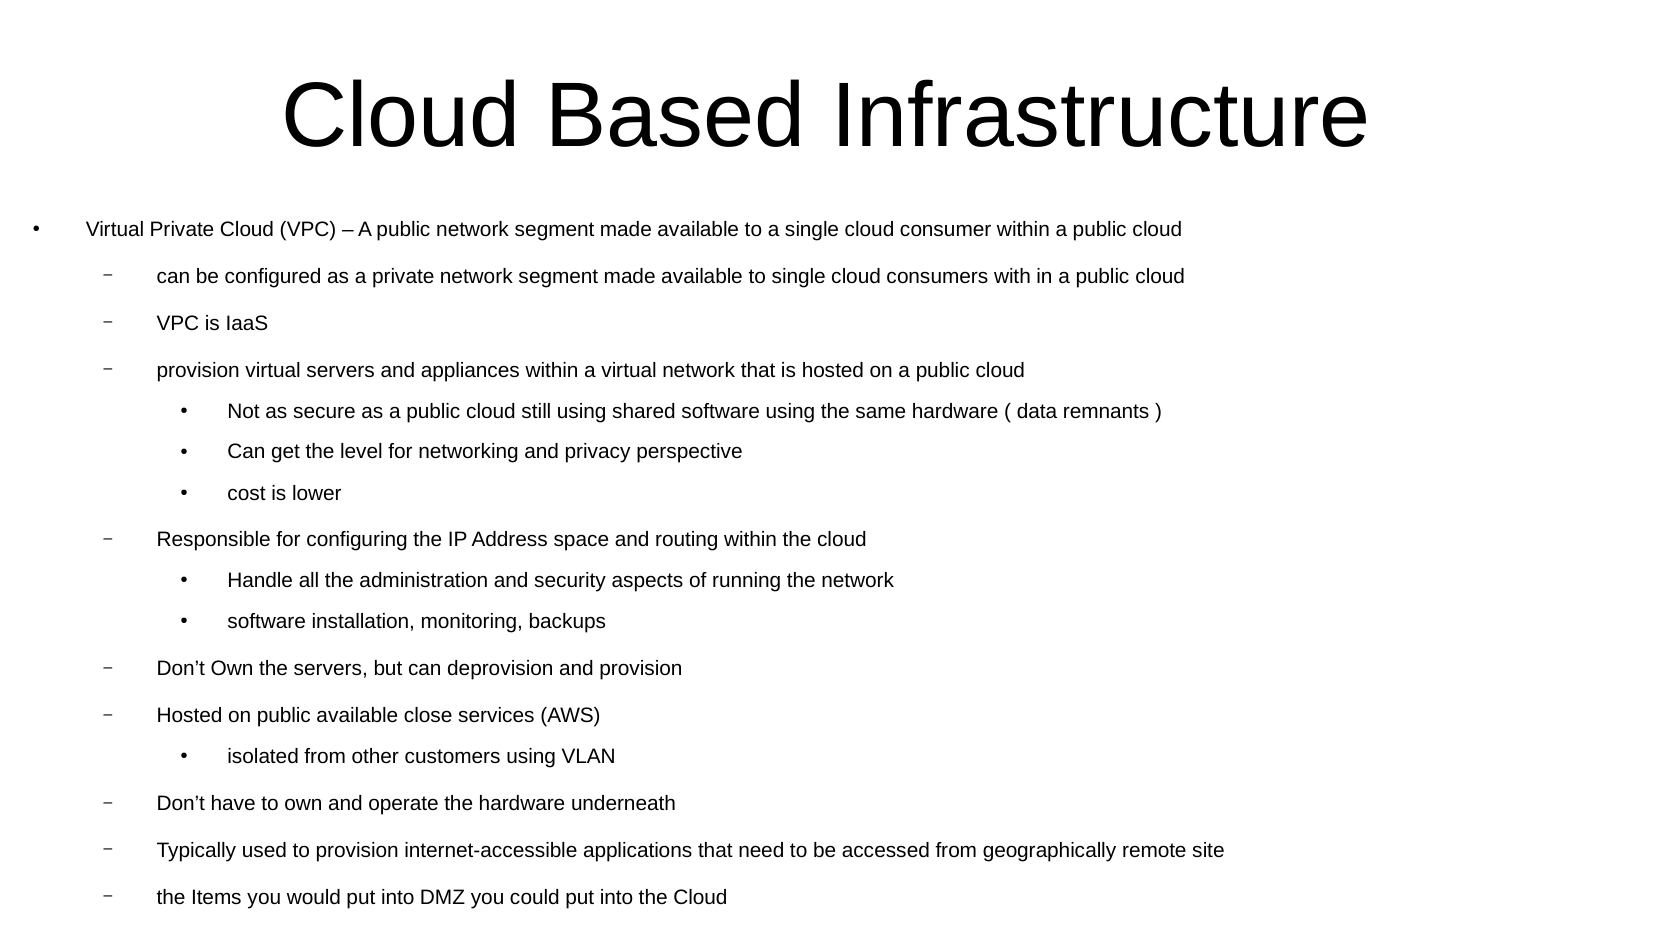

# Cloud Based Infrastructure
Virtual Private Cloud (VPC) – A public network segment made available to a single cloud consumer within a public cloud
can be configured as a private network segment made available to single cloud consumers with in a public cloud
VPC is IaaS
provision virtual servers and appliances within a virtual network that is hosted on a public cloud
Not as secure as a public cloud still using shared software using the same hardware ( data remnants )
Can get the level for networking and privacy perspective
cost is lower
Responsible for configuring the IP Address space and routing within the cloud
Handle all the administration and security aspects of running the network
software installation, monitoring, backups
Don’t Own the servers, but can deprovision and provision
Hosted on public available close services (AWS)
isolated from other customers using VLAN
Don’t have to own and operate the hardware underneath
Typically used to provision internet-accessible applications that need to be accessed from geographically remote site
the Items you would put into DMZ you could put into the Cloud